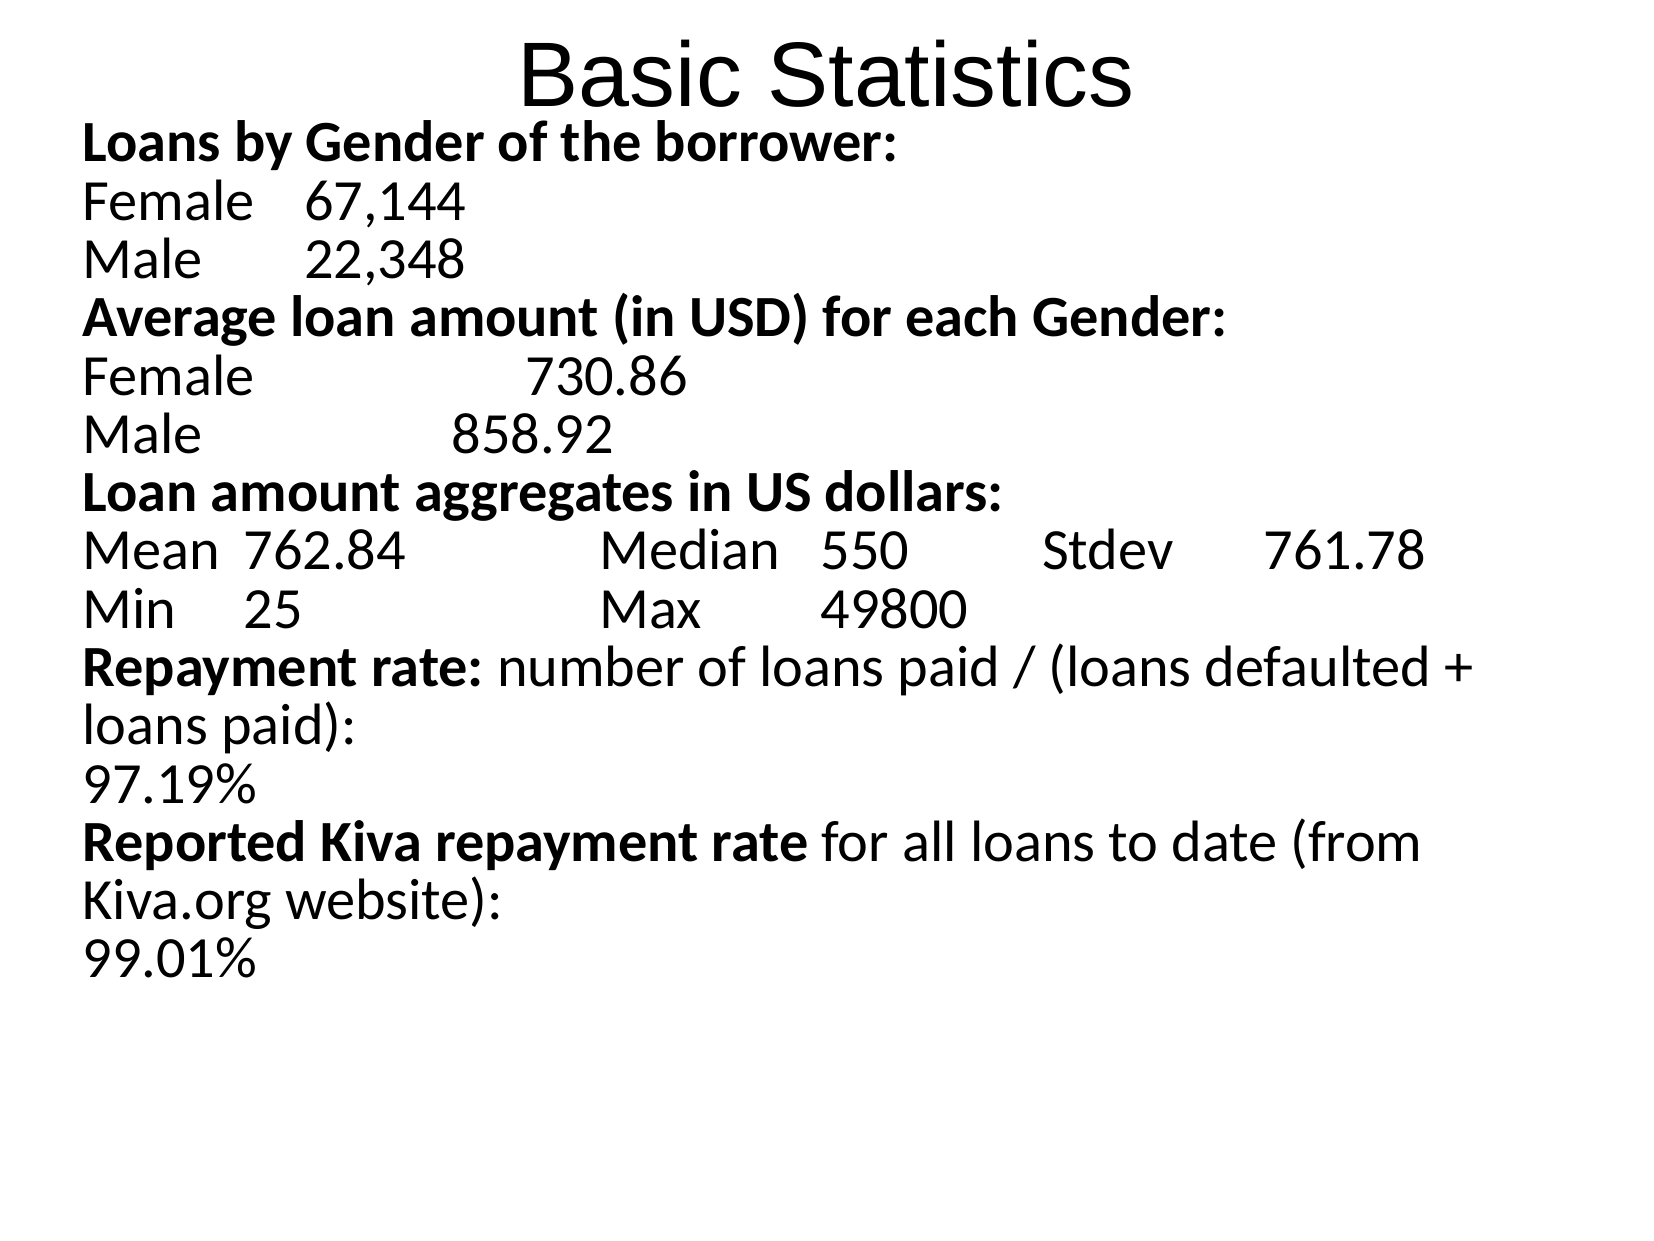

# Basic Statistics
Loans by Gender of the borrower:
Female	67,144
Male		22,348
Average loan amount (in USD) for each Gender:
Female 	730.86
Male 	858.92
Loan amount aggregates in US dollars:
Mean	 762.84			Median	550		Stdev		761.78
Min	 25					Max		49800
Repayment rate: number of loans paid / (loans defaulted + loans paid):
97.19%
Reported Kiva repayment rate for all loans to date (from Kiva.org website):
99.01%